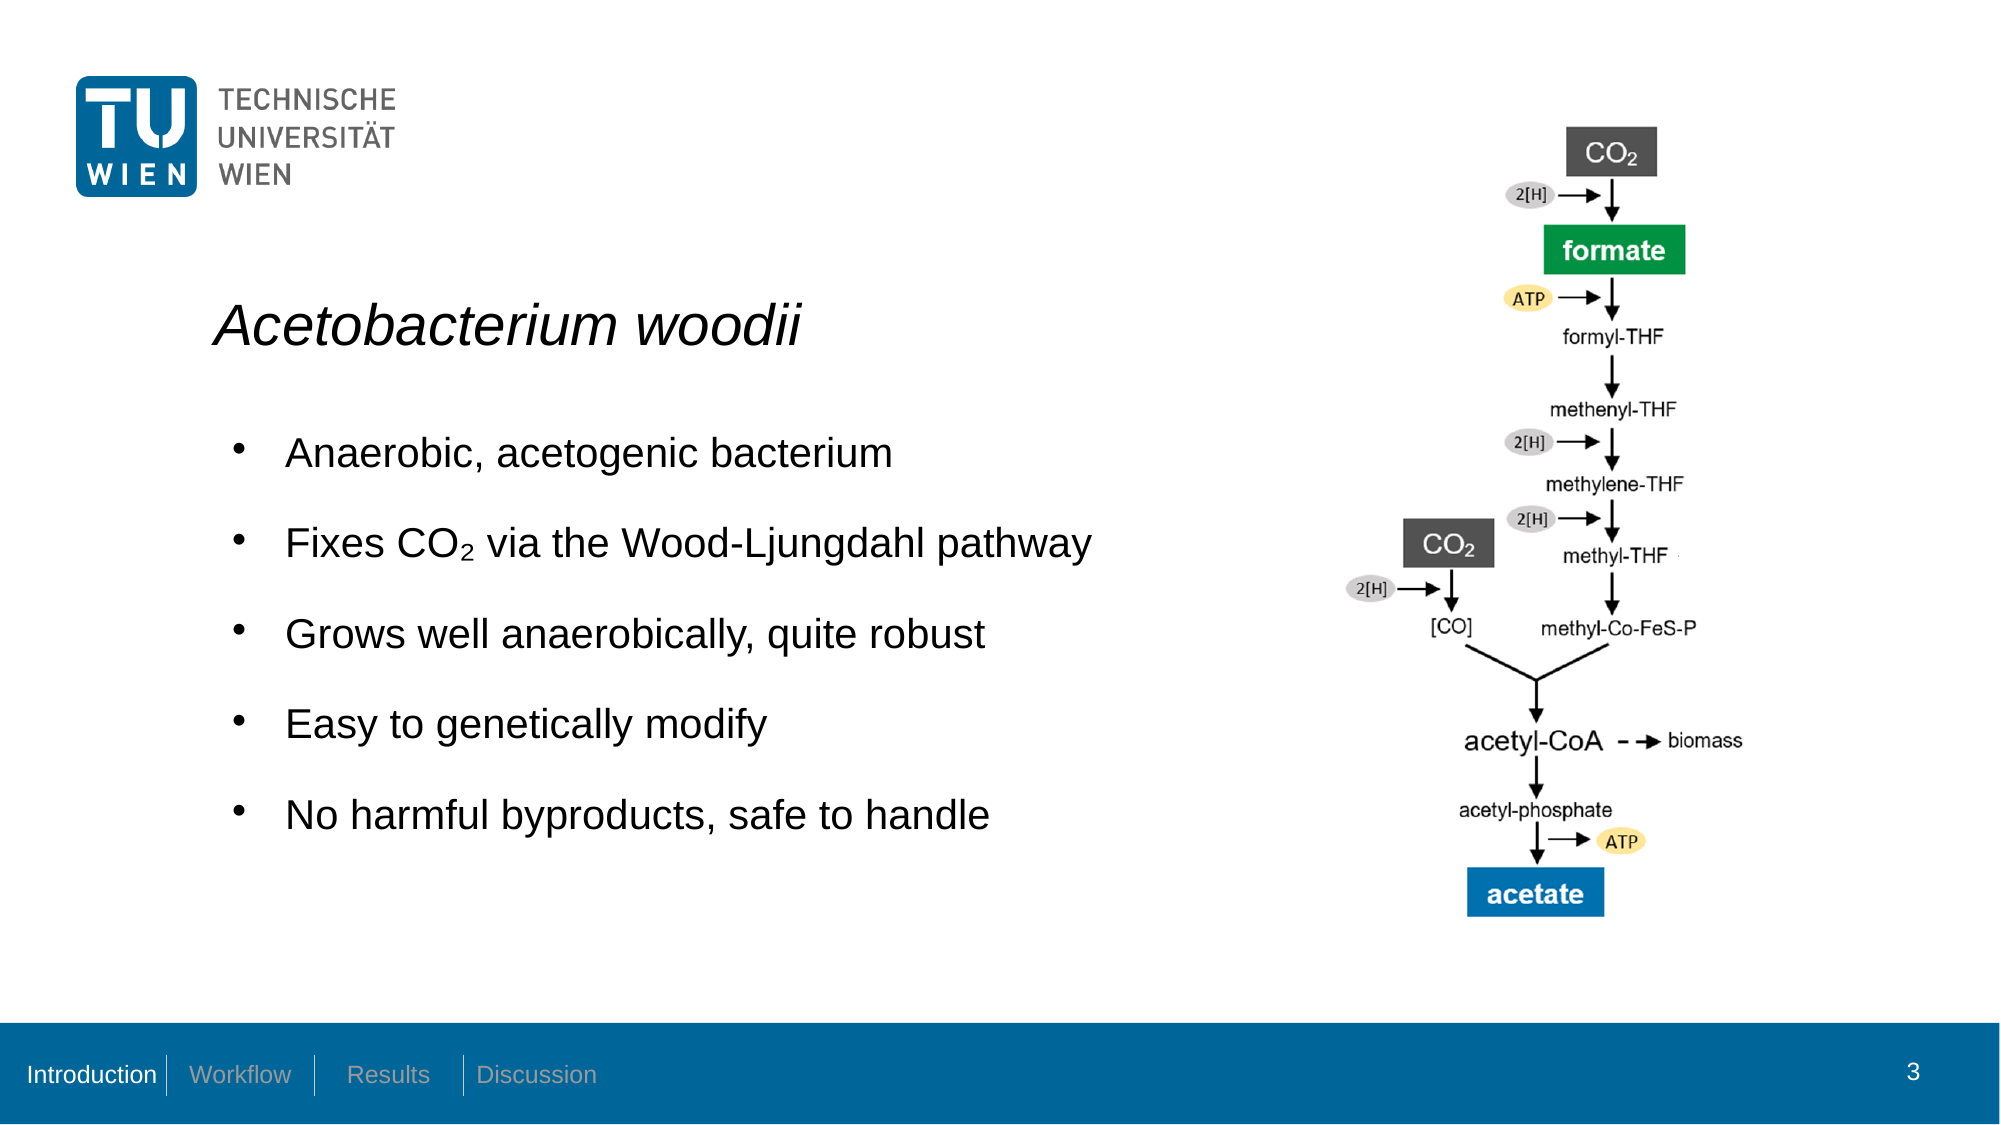

# Acetobacterium woodii
Anaerobic, acetogenic bacterium
Fixes CO₂ via the Wood-Ljungdahl pathway
Grows well anaerobically, quite robust
Easy to genetically modify
No harmful byproducts, safe to handle
3
| Introduction | Workflow | Results | Discussion |
| --- | --- | --- | --- |